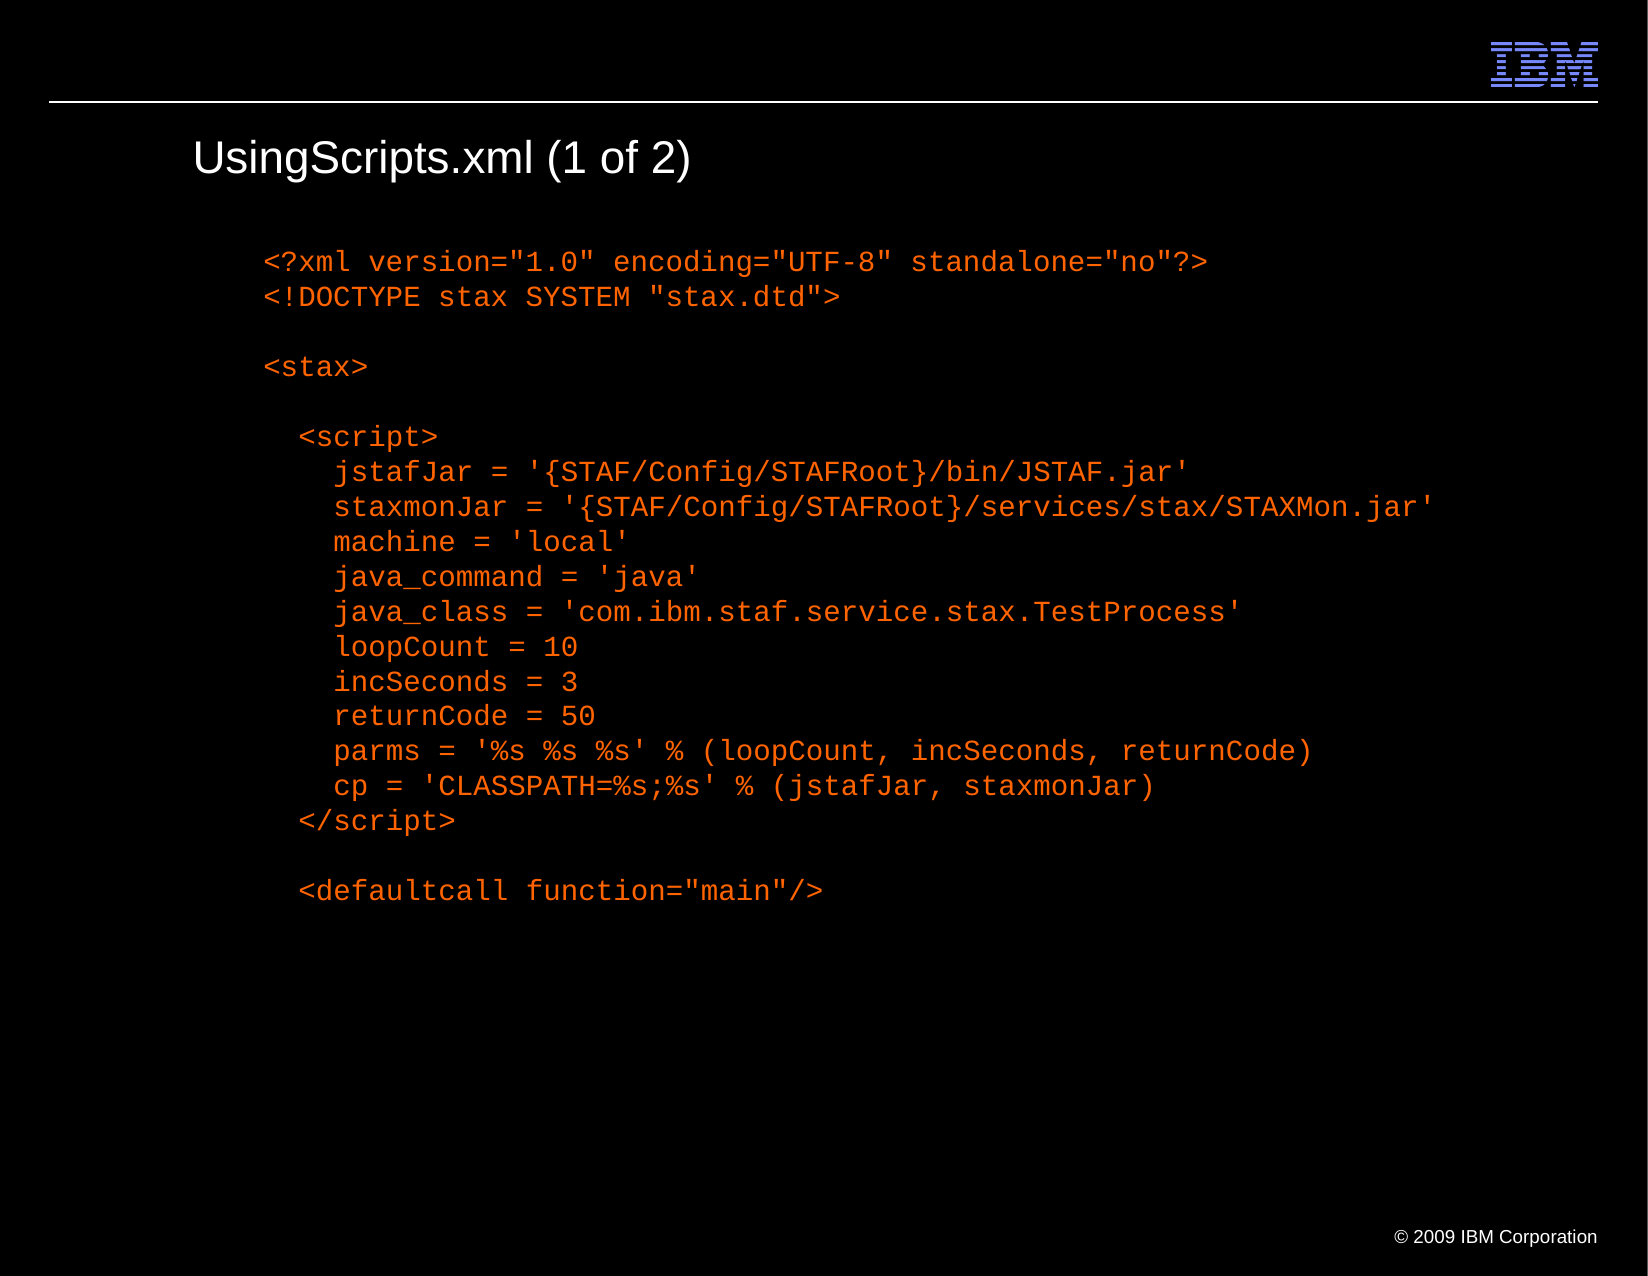

# UsingScripts.xml (1 of 2)
<?xml version="1.0" encoding="UTF-8" standalone="no"?>
<!DOCTYPE stax SYSTEM "stax.dtd">
<stax>
 <script>
 jstafJar = '{STAF/Config/STAFRoot}/bin/JSTAF.jar'
 staxmonJar = '{STAF/Config/STAFRoot}/services/stax/STAXMon.jar'
 machine = 'local'
 java_command = 'java'
 java_class = 'com.ibm.staf.service.stax.TestProcess'
 loopCount = 10
 incSeconds = 3
 returnCode = 50
 parms = '%s %s %s' % (loopCount, incSeconds, returnCode)
 cp = 'CLASSPATH=%s;%s' % (jstafJar, staxmonJar)
 </script>
 <defaultcall function="main"/>